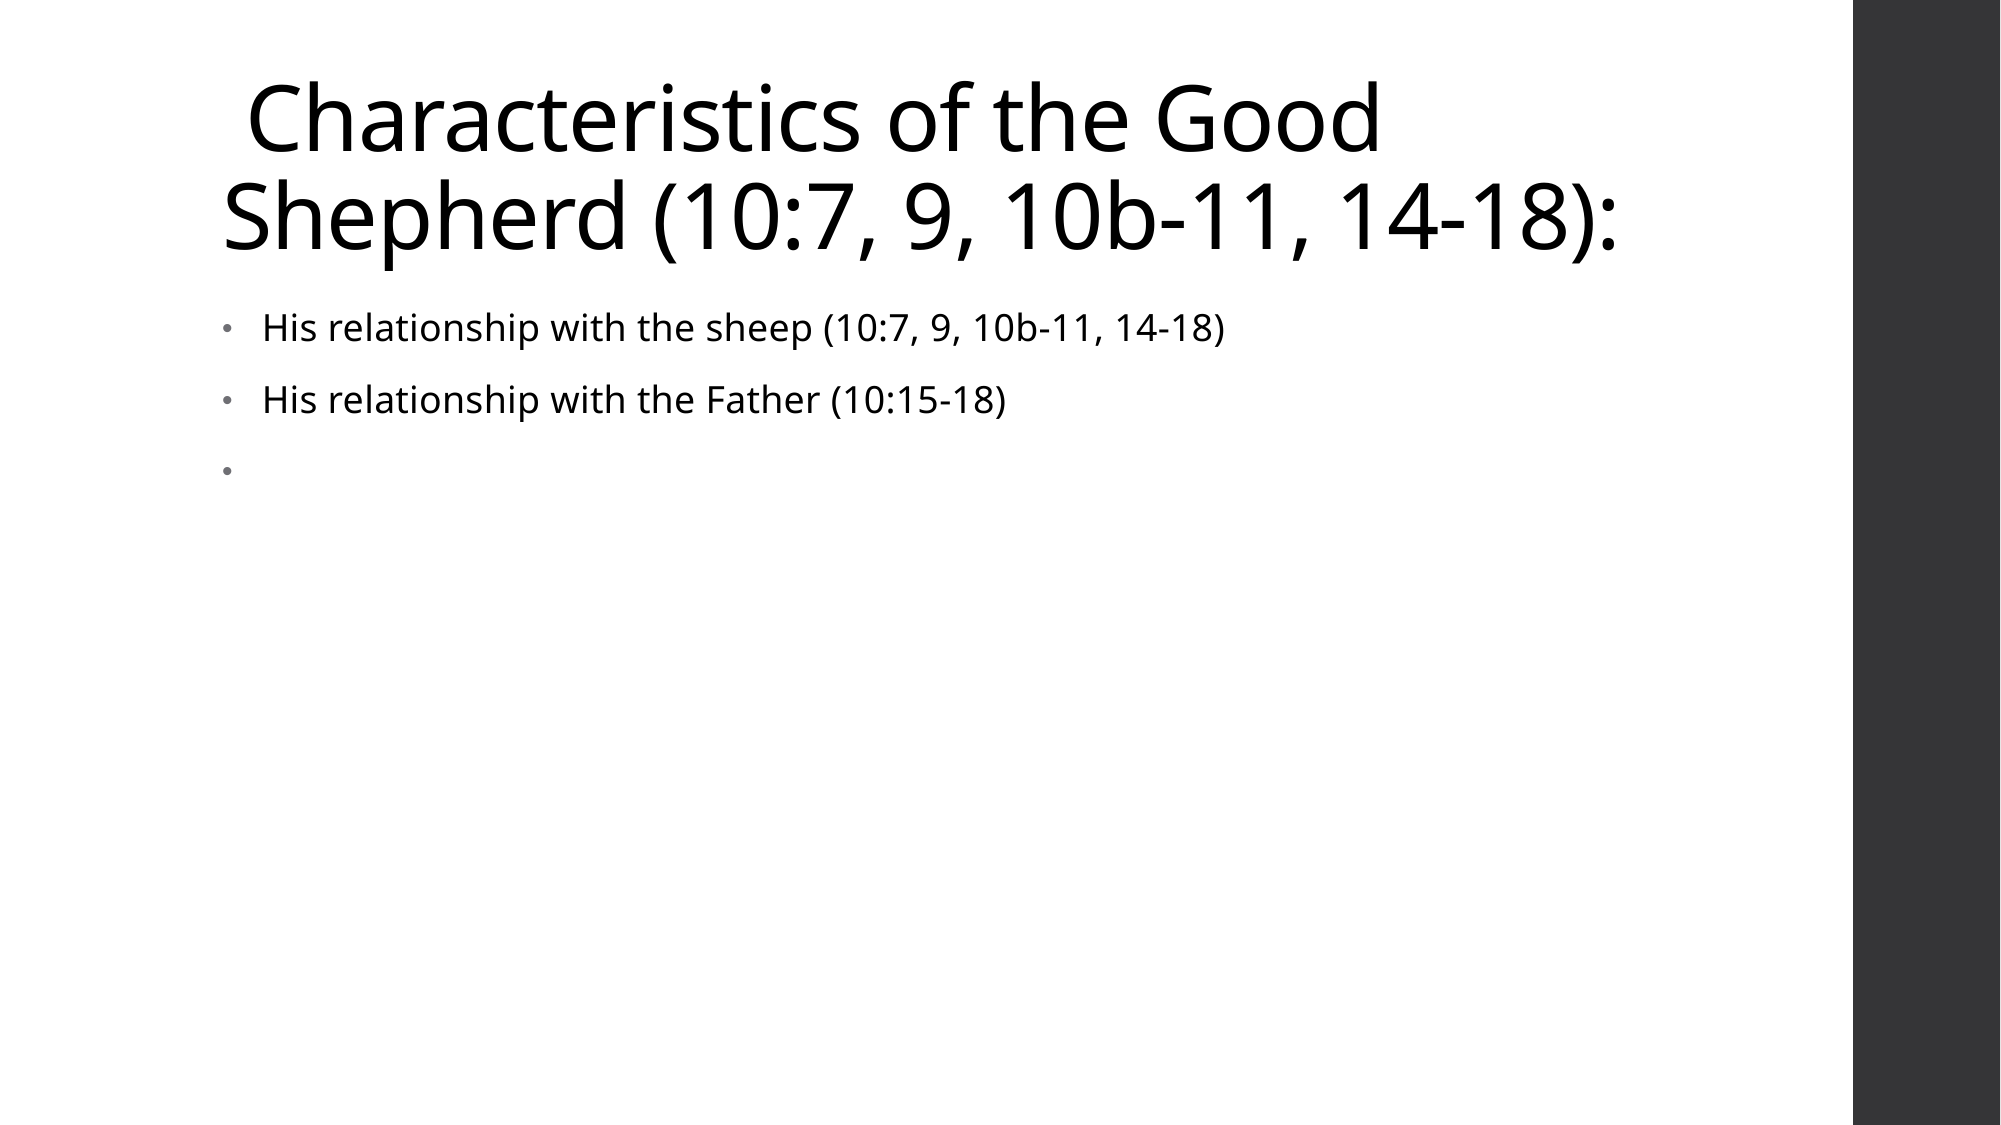

# Characteristics of the Good Shepherd (10:7, 9, 10b-11, 14-18):
 His relationship with the sheep (10:7, 9, 10b-11, 14-18)
 His relationship with the Father (10:15-18)